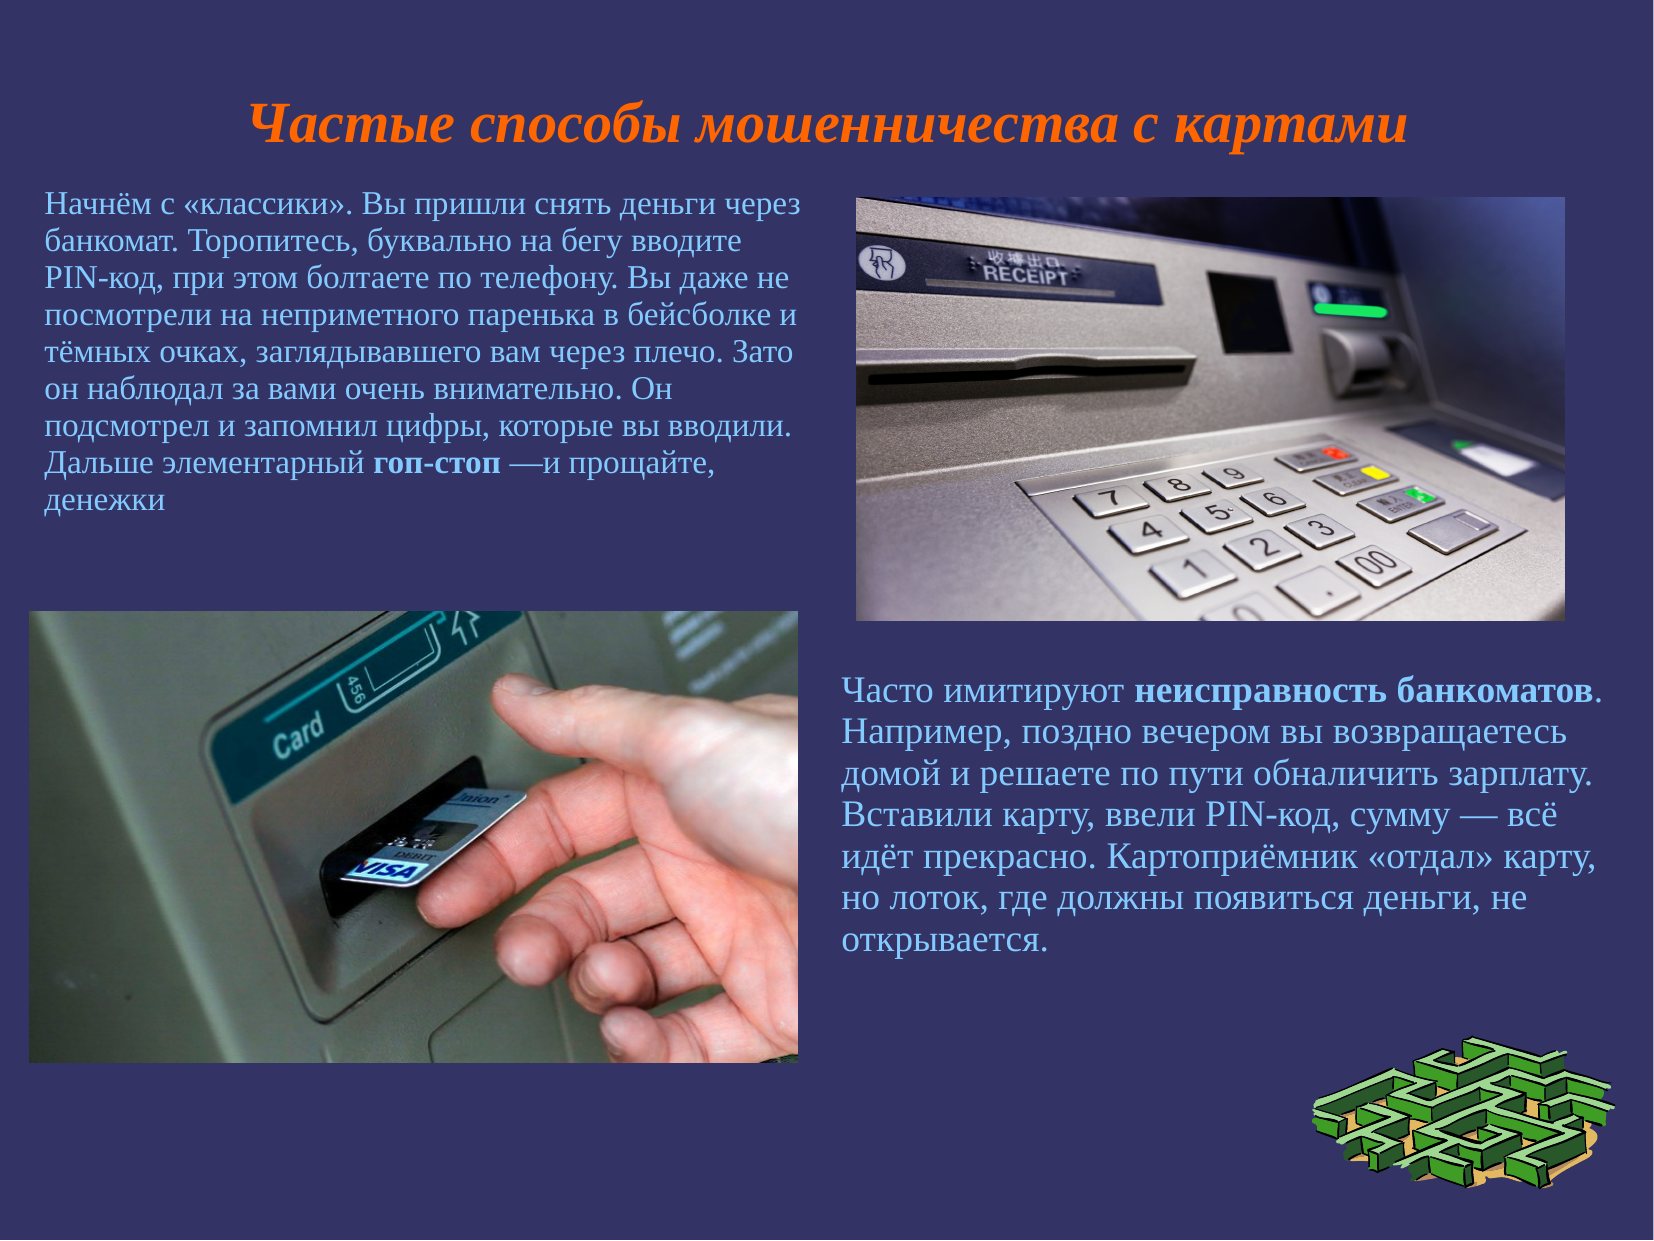

# Частые способы мошенничества с картами
Начнём с «классики». Вы пришли снять деньги через банкомат. Торопитесь, буквально на бегу вводите PIN-код, при этом болтаете по телефону. Вы даже не посмотрели на неприметного паренька в бейсболке и тёмных очках, заглядывавшего вам через плечо. Зато он наблюдал за вами очень внимательно. Он подсмотрел и запомнил цифры, которые вы вводили. Дальше элементарный гоп-стоп —и прощайте, денежки
Часто имитируют неисправность банкоматов. Например, поздно вечером вы возвращаетесь домой и решаете по пути обналичить зарплату. Вставили карту, ввели PIN-код, сумму — всё идёт прекрасно. Картоприёмник «отдал» карту, но лоток, где должны появиться деньги, не открывается.